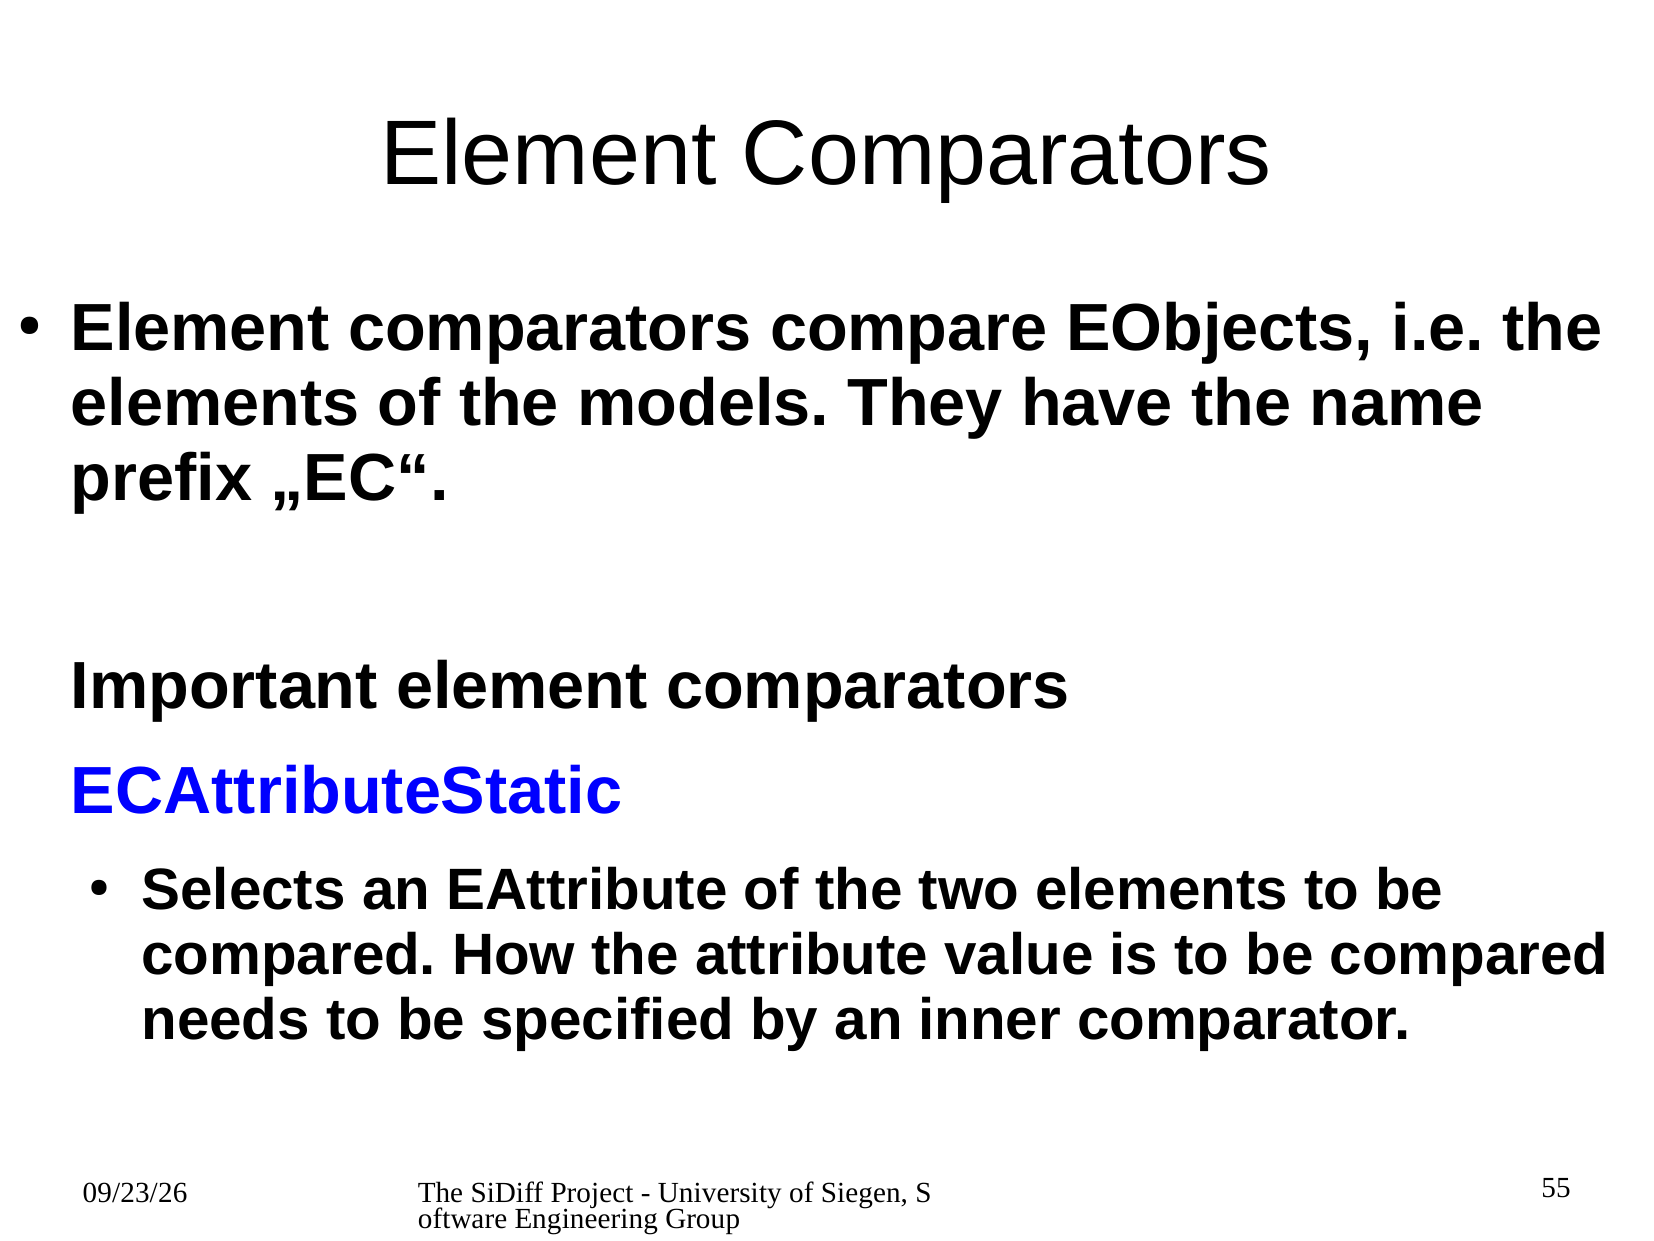

# Element Comparators
Element comparators compare EObjects, i.e. the elements of the models. They have the name prefix „EC“.
Important element comparators
ECAttributeStatic
Selects an EAttribute of the two elements to be compared. How the attribute value is to be compared needs to be specified by an inner comparator.
55
The SiDiff Project - University of Siegen, Software Engineering Group